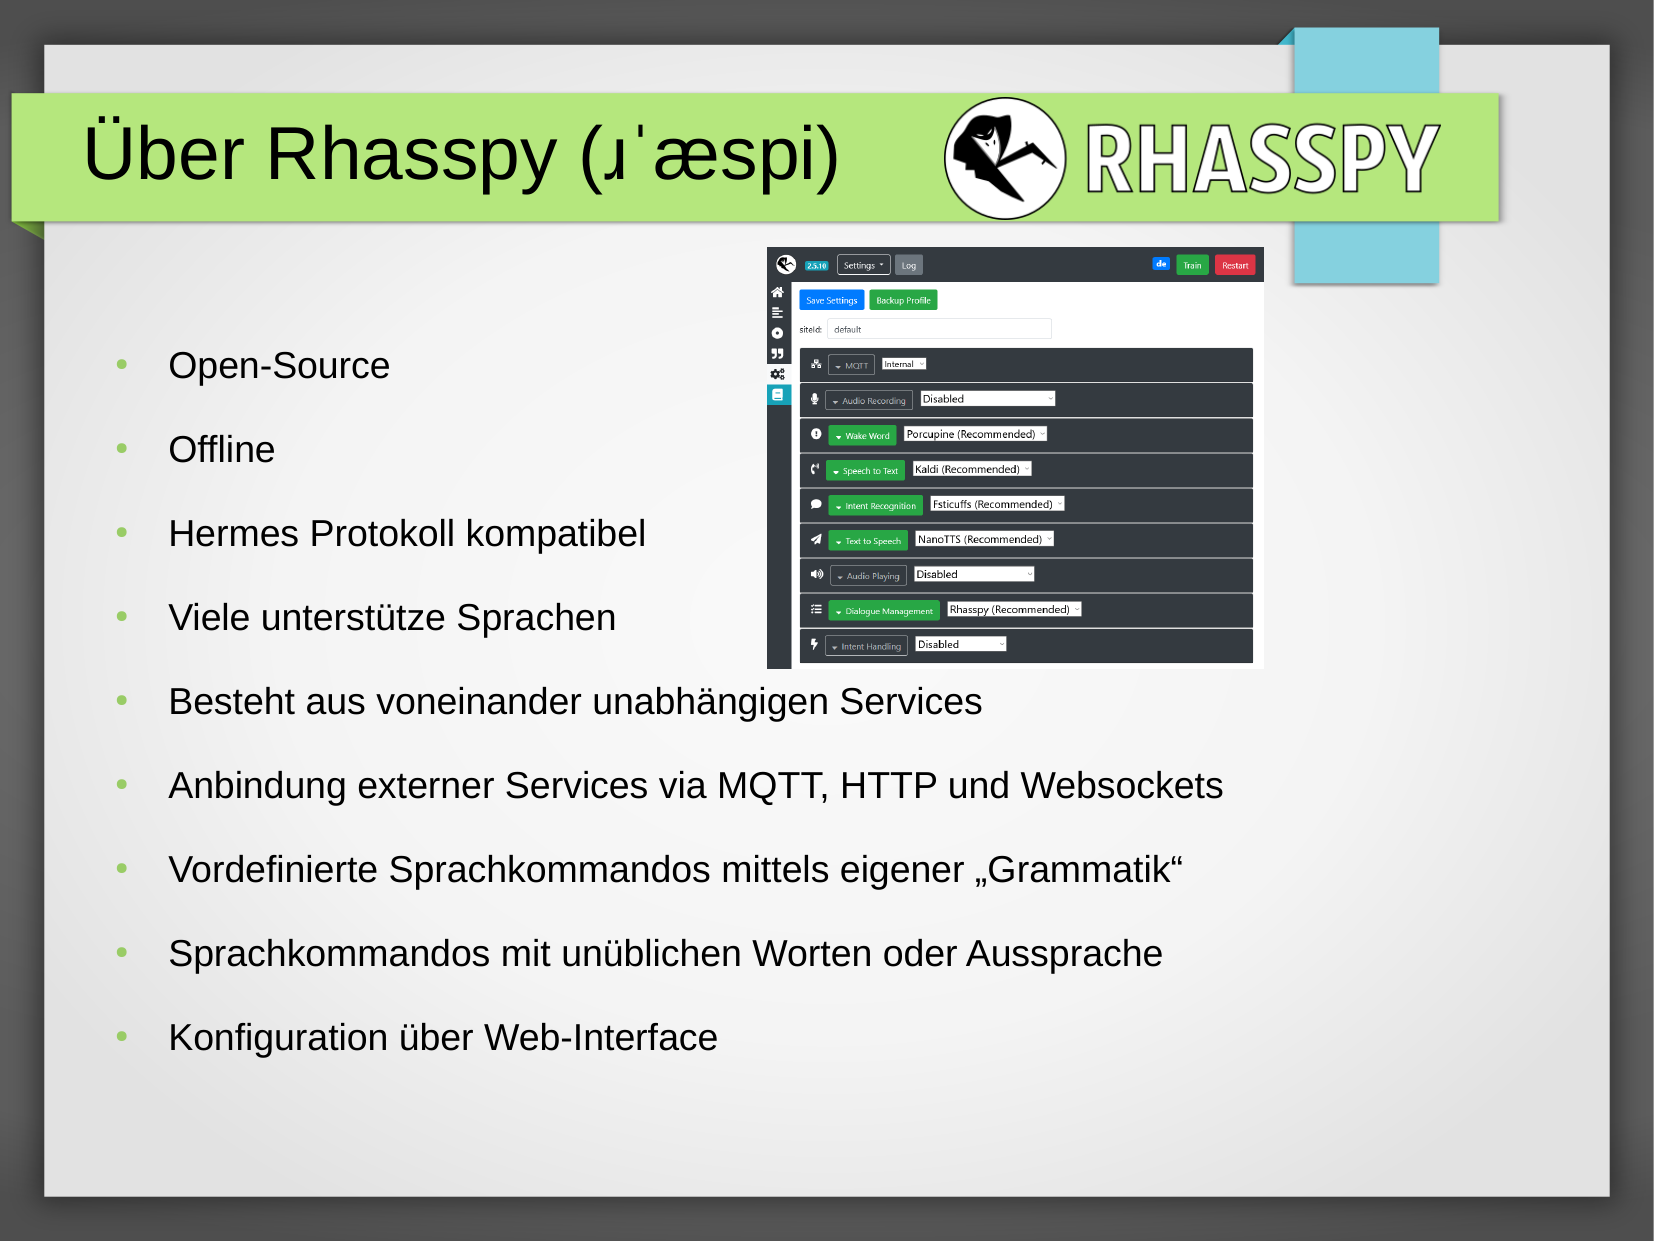

# Über Rhasspy (ɹˈæspi)
Open-Source
Offline
Hermes Protokoll kompatibel
Viele unterstütze Sprachen
Besteht aus voneinander unabhängigen Services
Anbindung externer Services via MQTT, HTTP und Websockets
Vordefinierte Sprachkommandos mittels eigener „Grammatik“
Sprachkommandos mit unüblichen Worten oder Aussprache
Konfiguration über Web-Interface